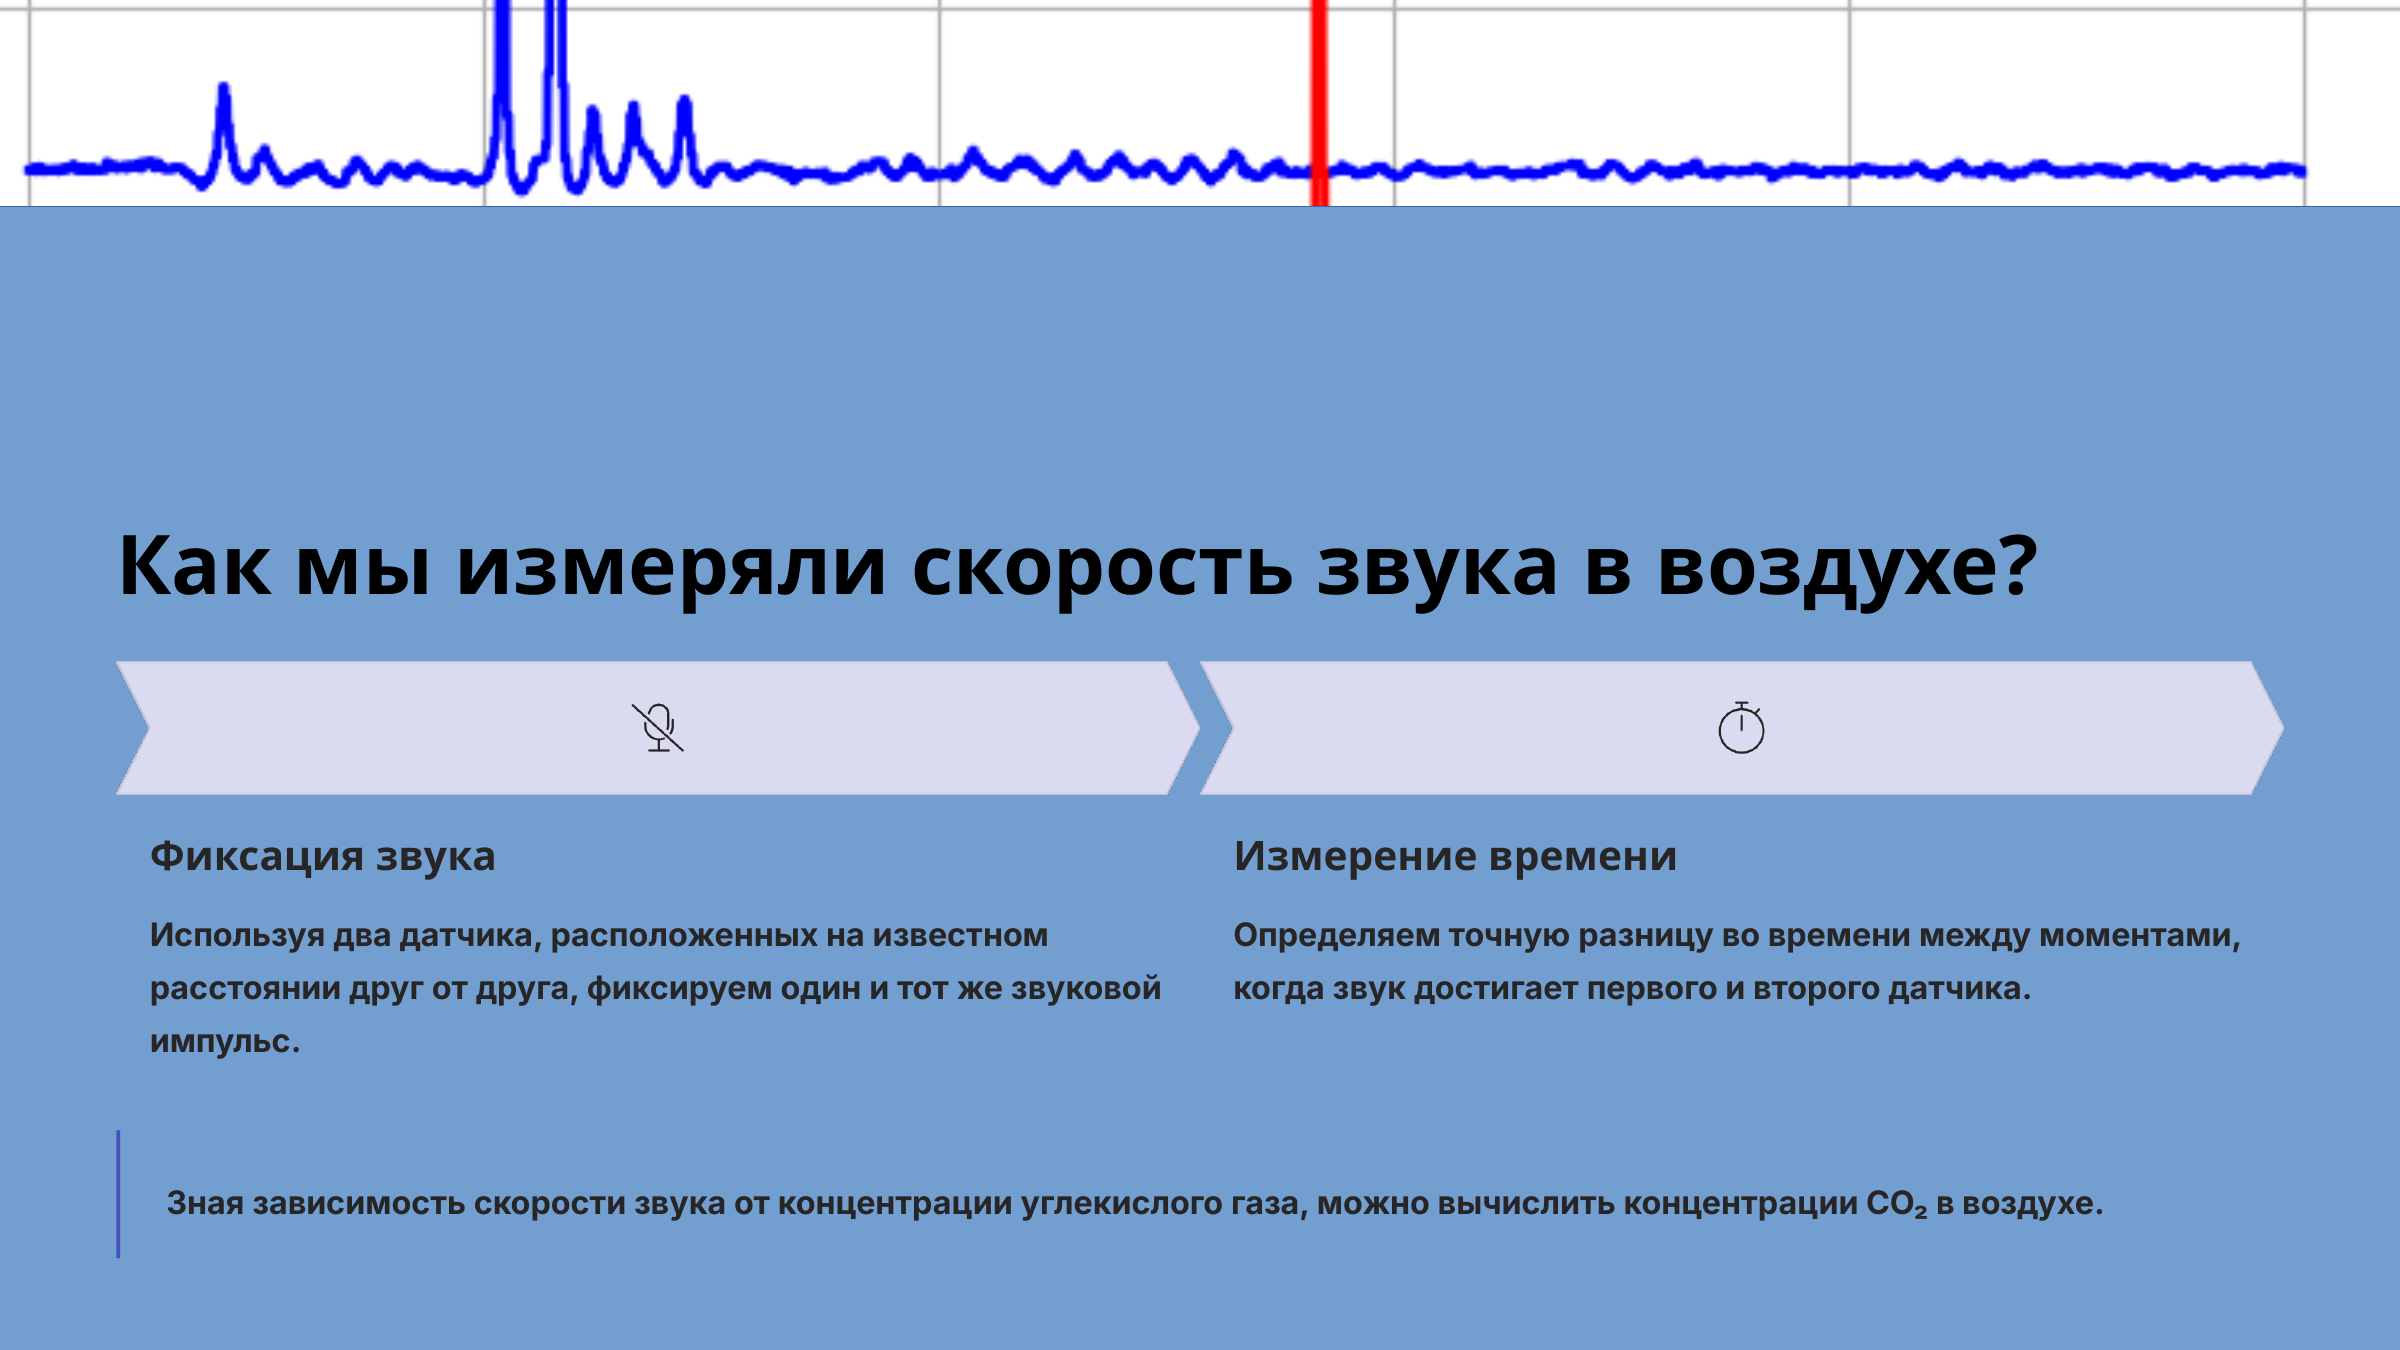

Как мы измеряли скорость звука в воздухе?
Фиксация звука
Измерение времени
Используя два датчика, расположенных на известном расстоянии друг от друга, фиксируем один и тот же звуковой импульс.
Определяем точную разницу во времени между моментами, когда звук достигает первого и второго датчика.
Зная зависимость скорости звука от концентрации углекислого газа, можно вычислить концентрации CO₂ в воздухе.